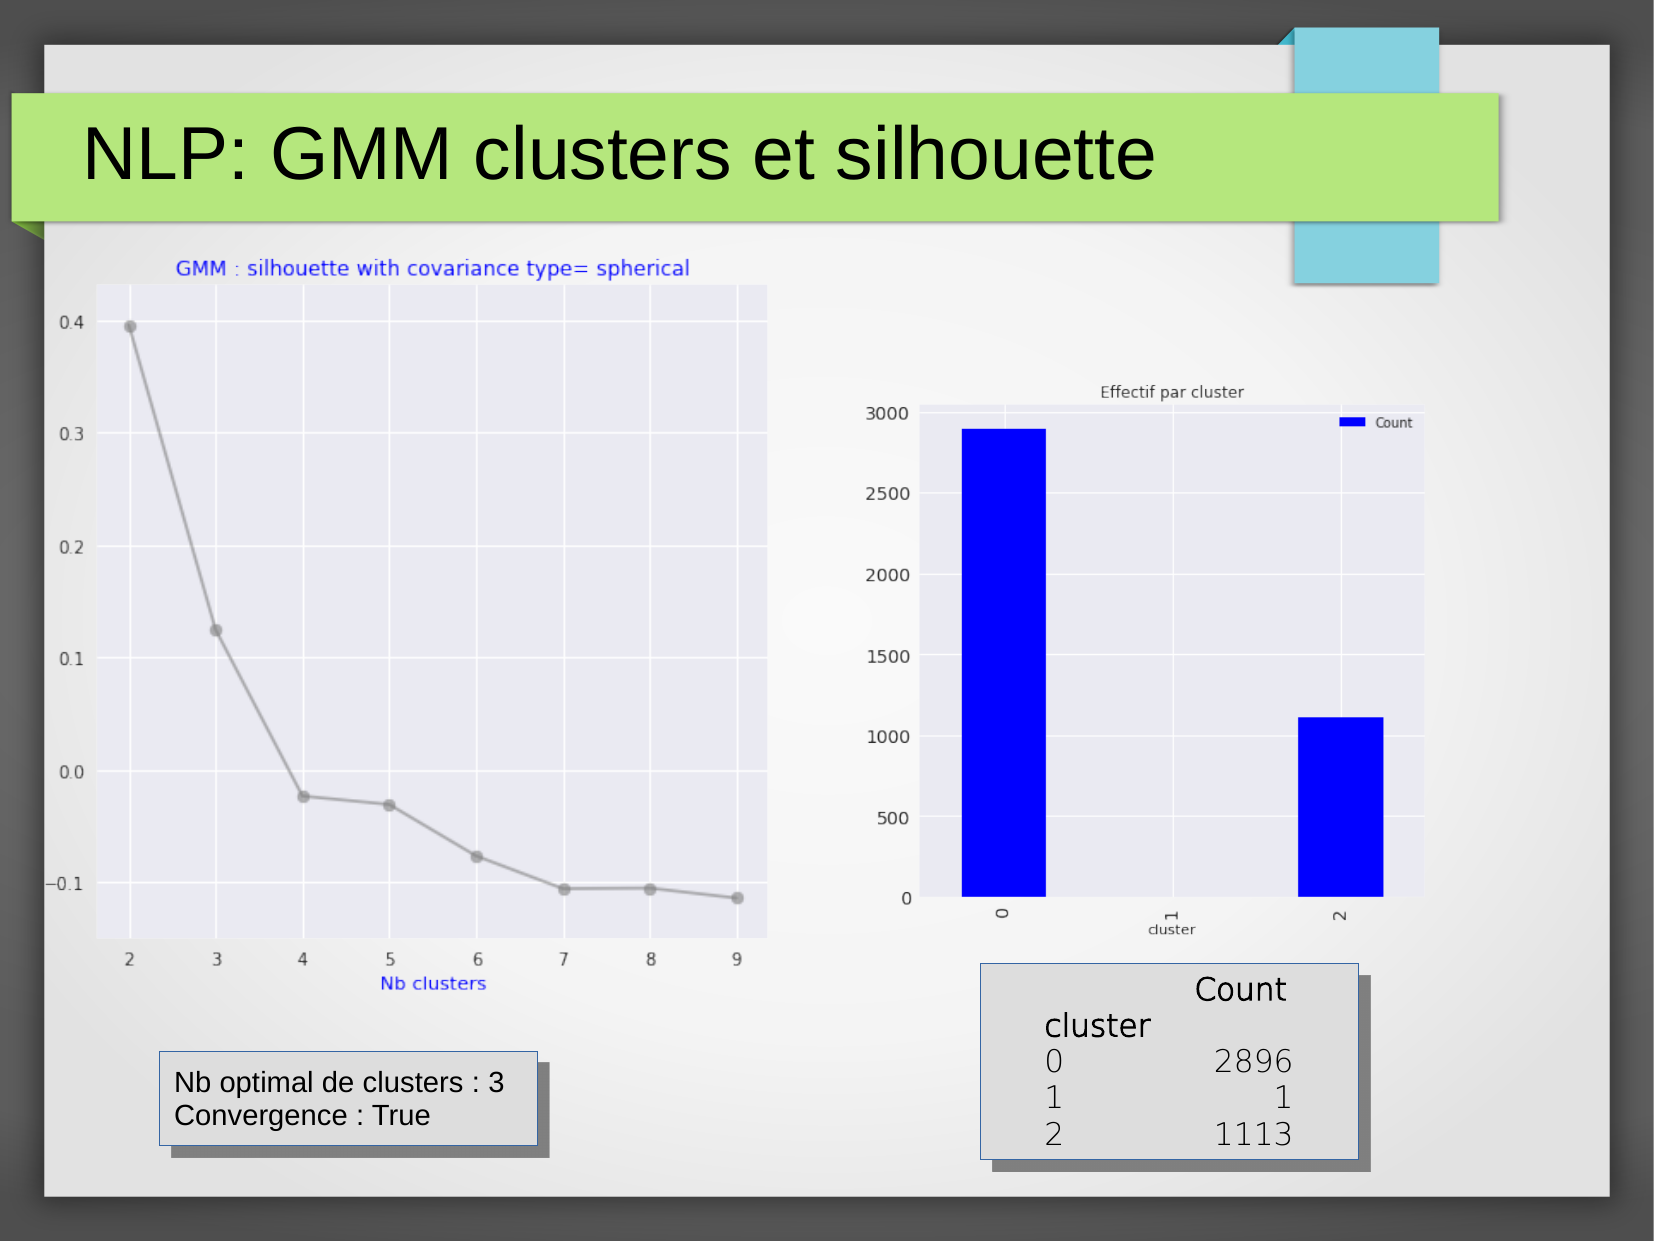

# NLP: GMM clusters et silhouette
 Count
cluster
0 2896
1 1
2 1113
Nb optimal de clusters : 3
Convergence : True